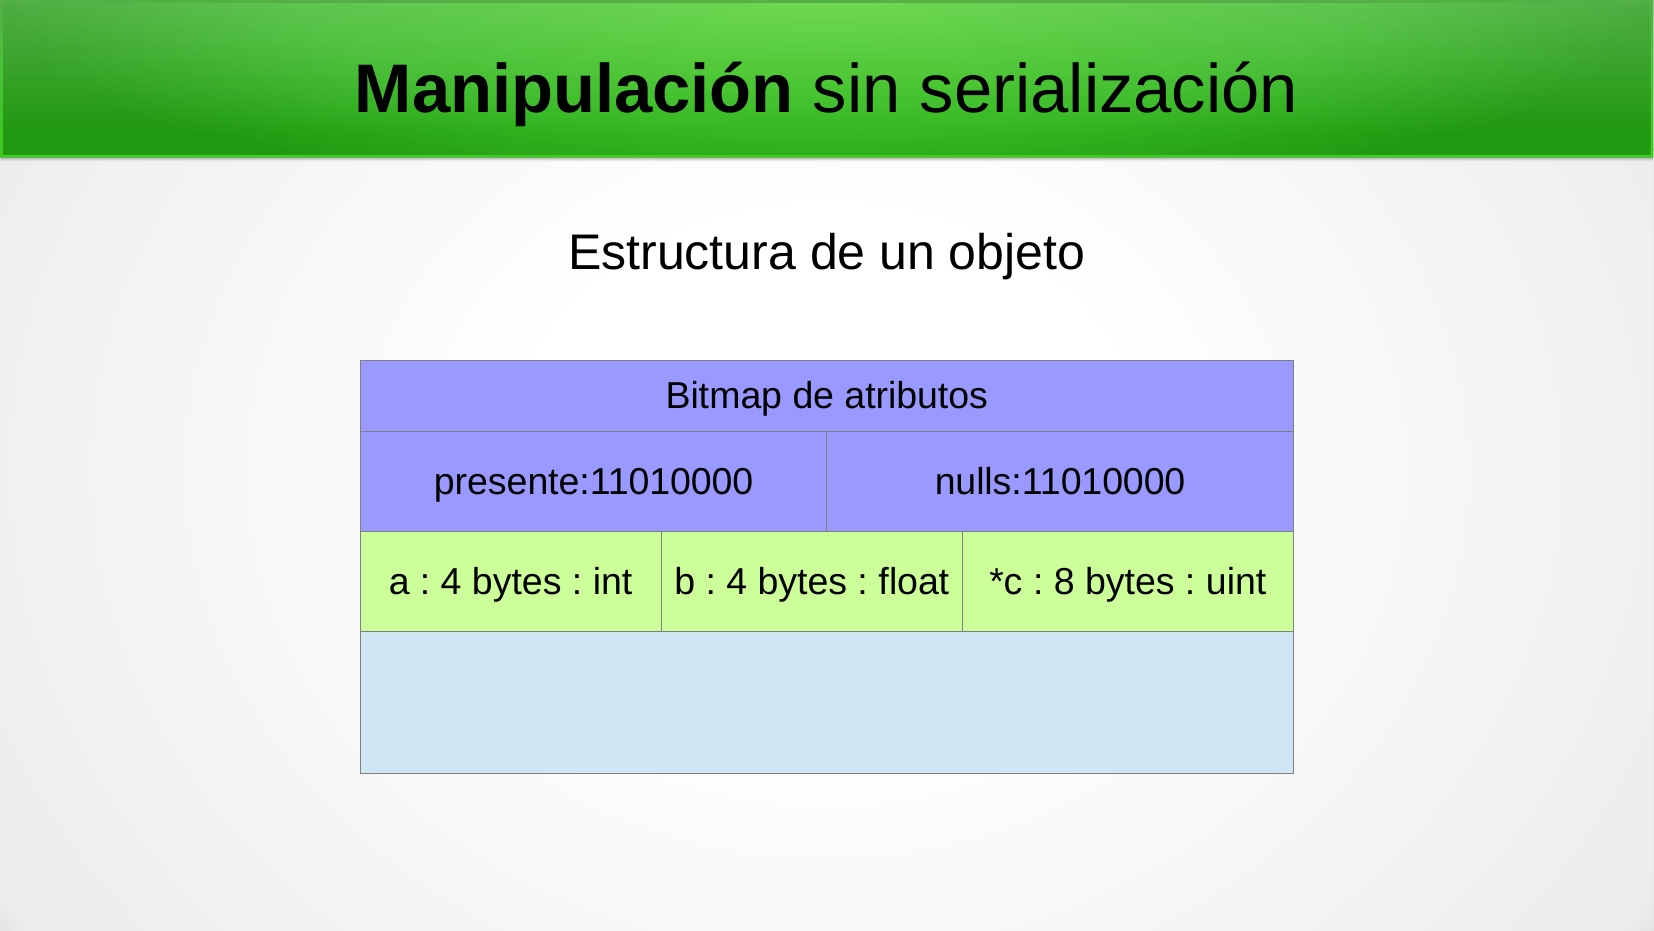

# Manipulación sin serialización
Estructura de un objeto
Bitmap de atributos
presente:11010000
nulls:11010000
a : 4 bytes : int
b : 4 bytes : float
*c : 8 bytes : uint